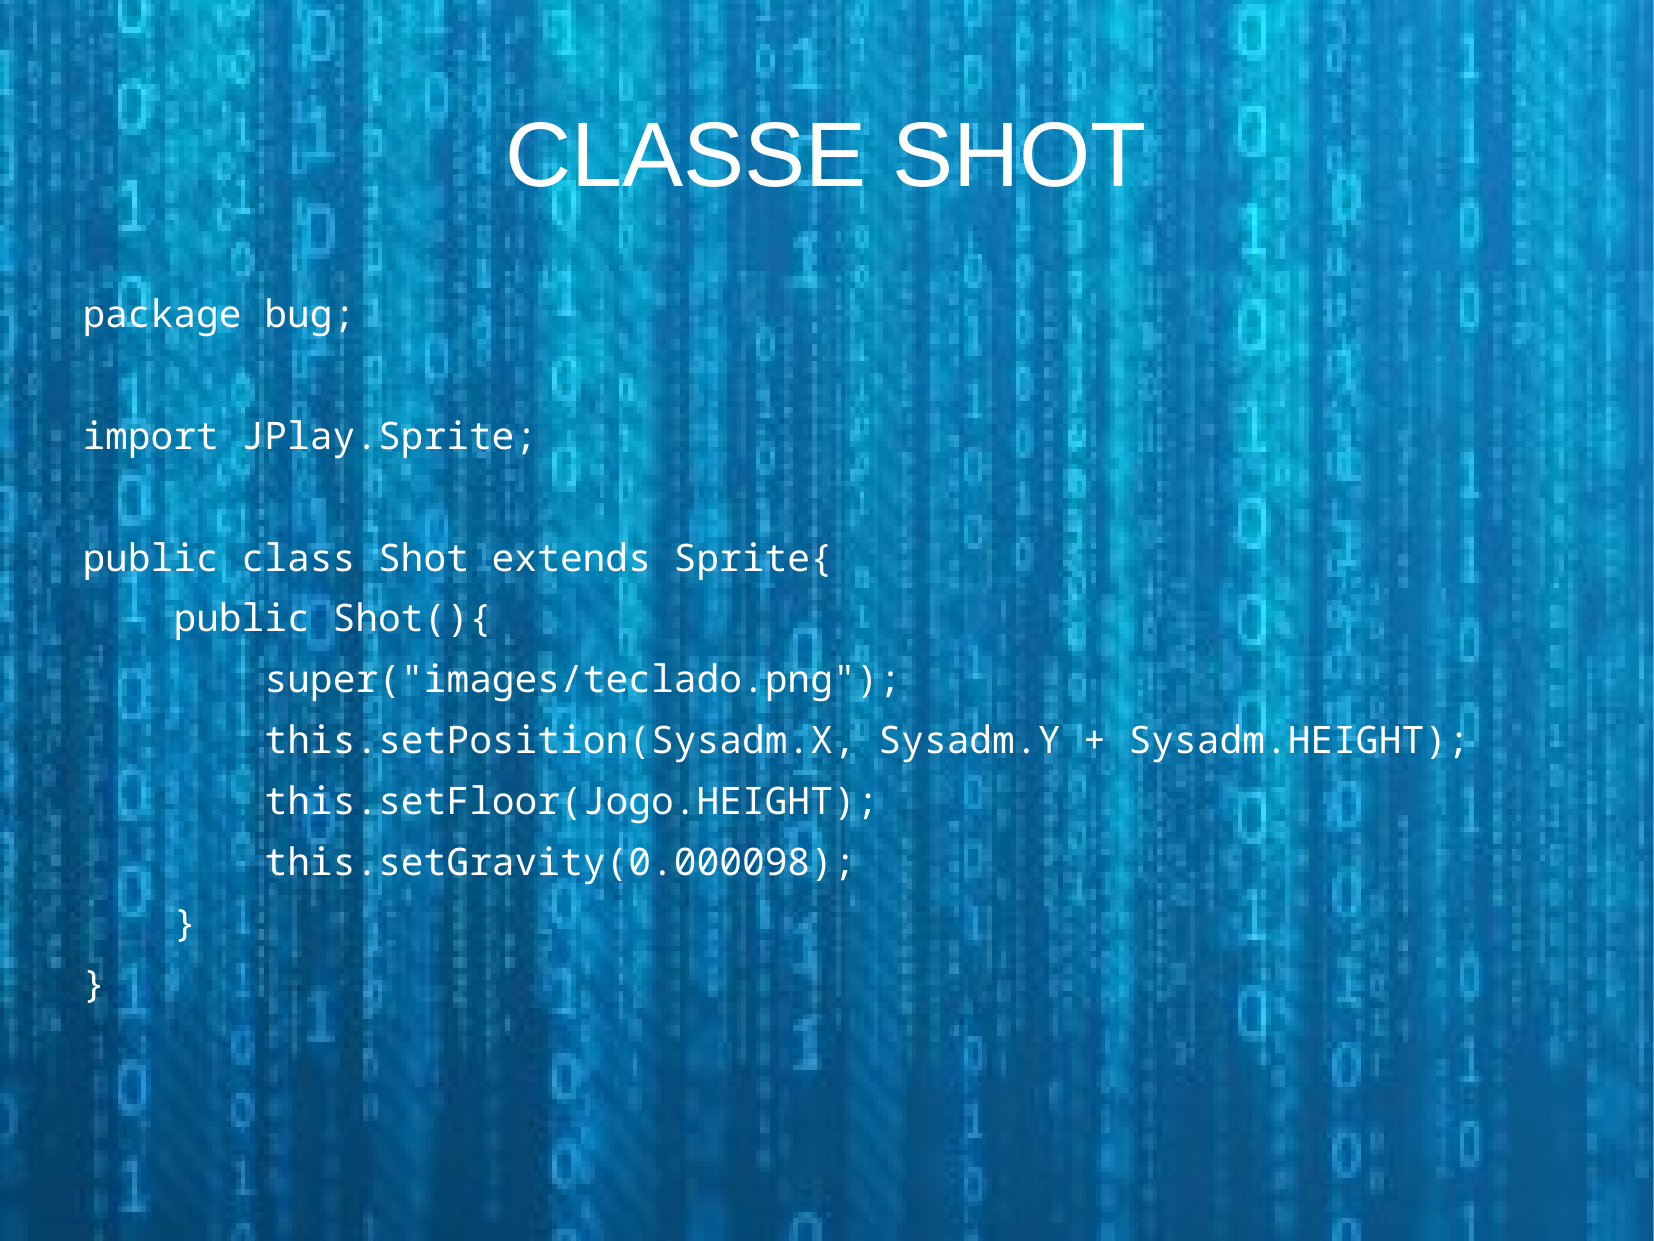

# CLASSE SHOT
package bug;
import JPlay.Sprite;
public class Shot extends Sprite{
 public Shot(){
 super("images/teclado.png");
 this.setPosition(Sysadm.X, Sysadm.Y + Sysadm.HEIGHT);
 this.setFloor(Jogo.HEIGHT);
 this.setGravity(0.000098);
 }
}